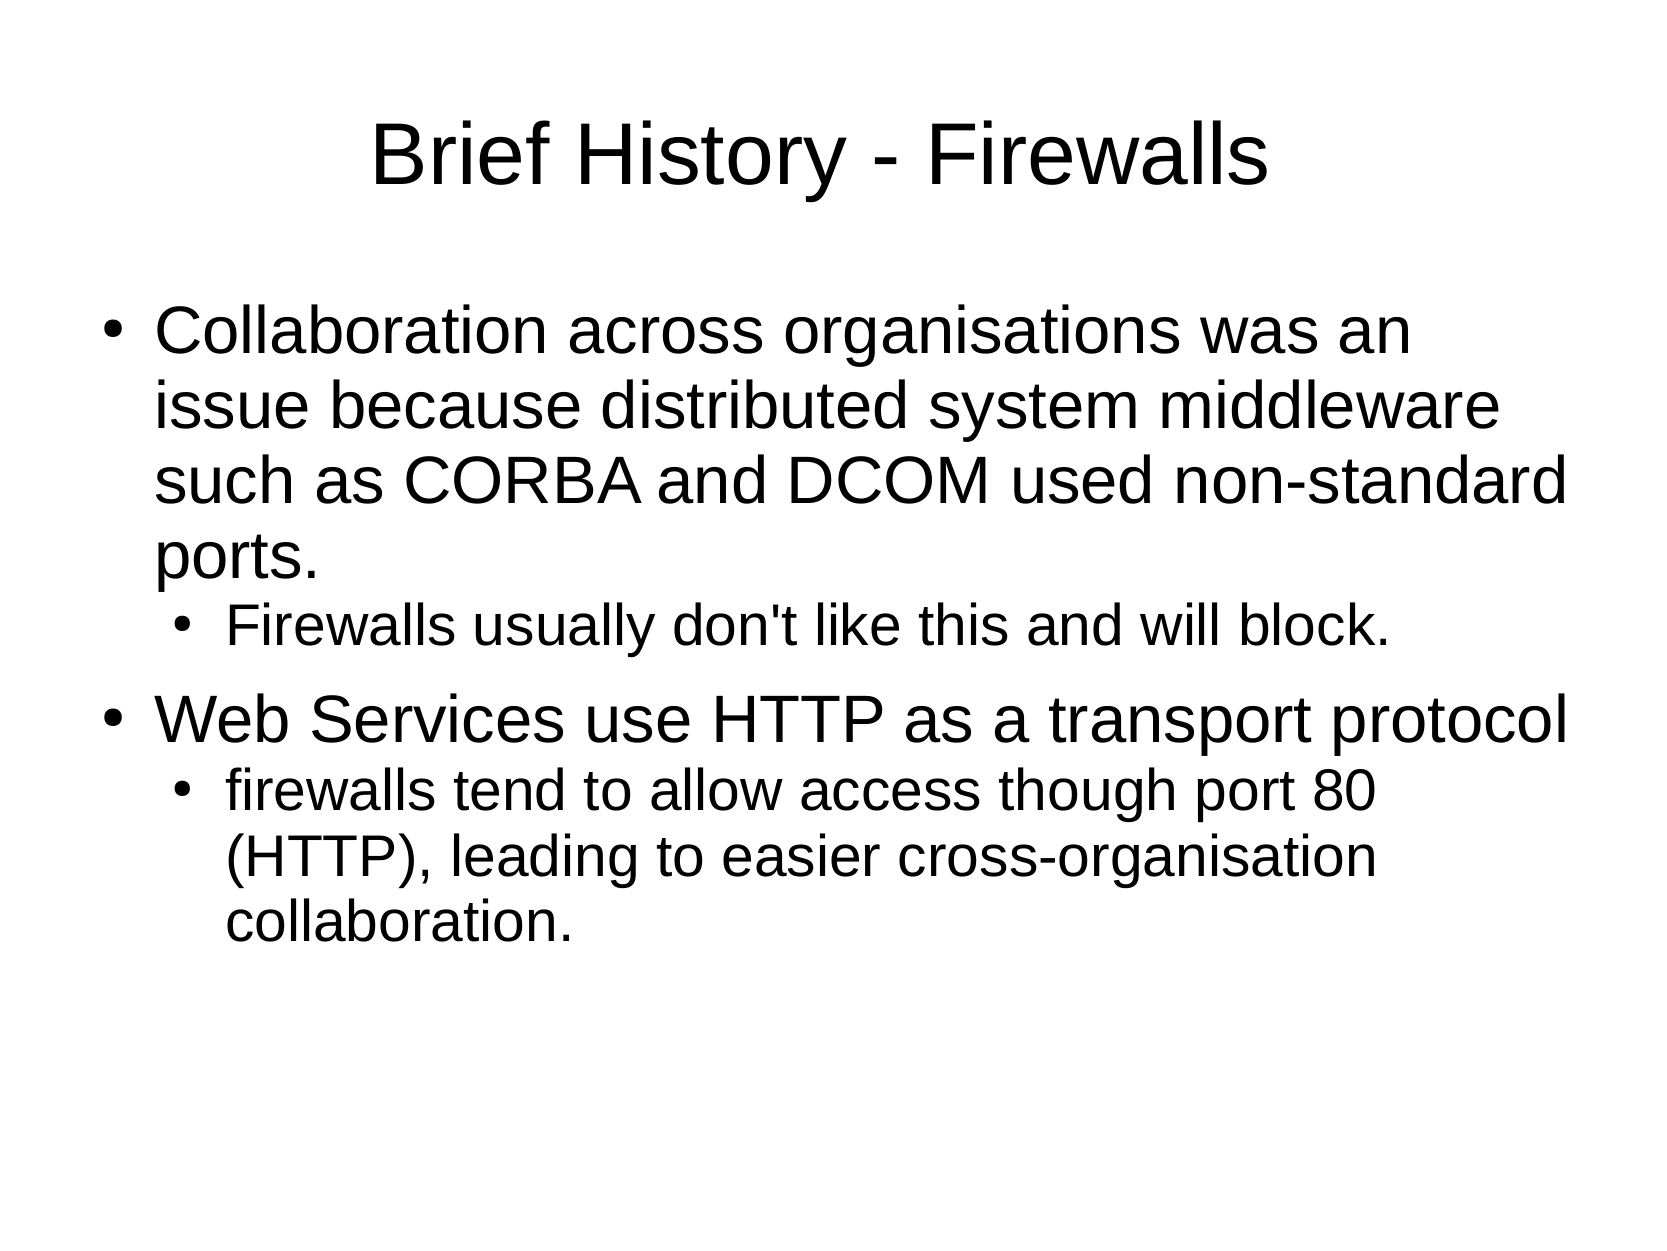

# Brief History - Firewalls
Collaboration across organisations was an issue because distributed system middleware such as CORBA and DCOM used non-standard ports.
Firewalls usually don't like this and will block.
Web Services use HTTP as a transport protocol
firewalls tend to allow access though port 80 (HTTP), leading to easier cross-organisation collaboration.